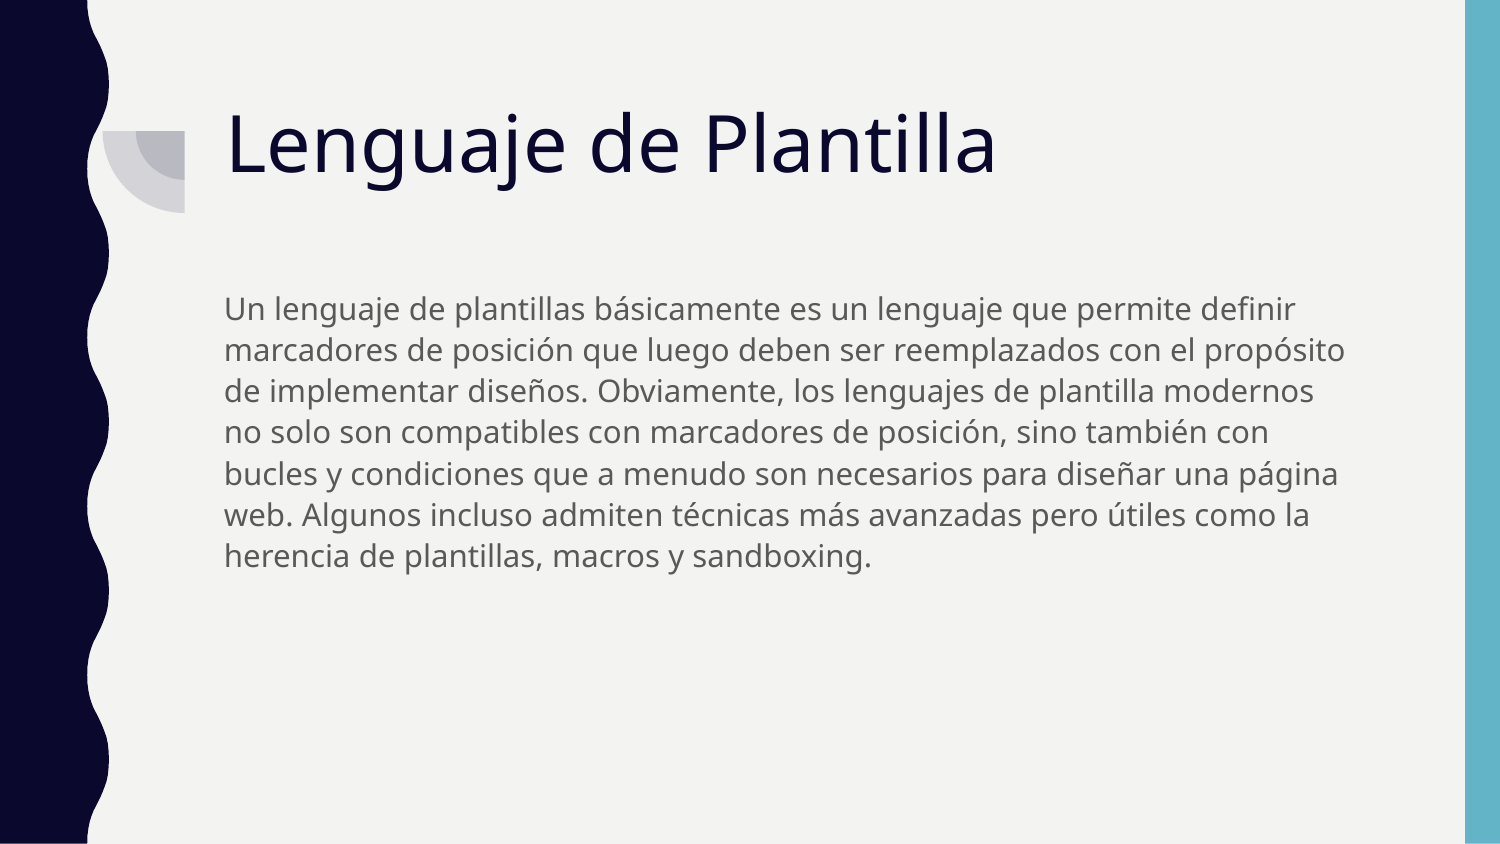

# Lenguaje de Plantilla
Un lenguaje de plantillas básicamente es un lenguaje que permite definir marcadores de posición que luego deben ser reemplazados con el propósito de implementar diseños. Obviamente, los lenguajes de plantilla modernos no solo son compatibles con marcadores de posición, sino también con bucles y condiciones que a menudo son necesarios para diseñar una página web. Algunos incluso admiten técnicas más avanzadas pero útiles como la herencia de plantillas, macros y sandboxing.